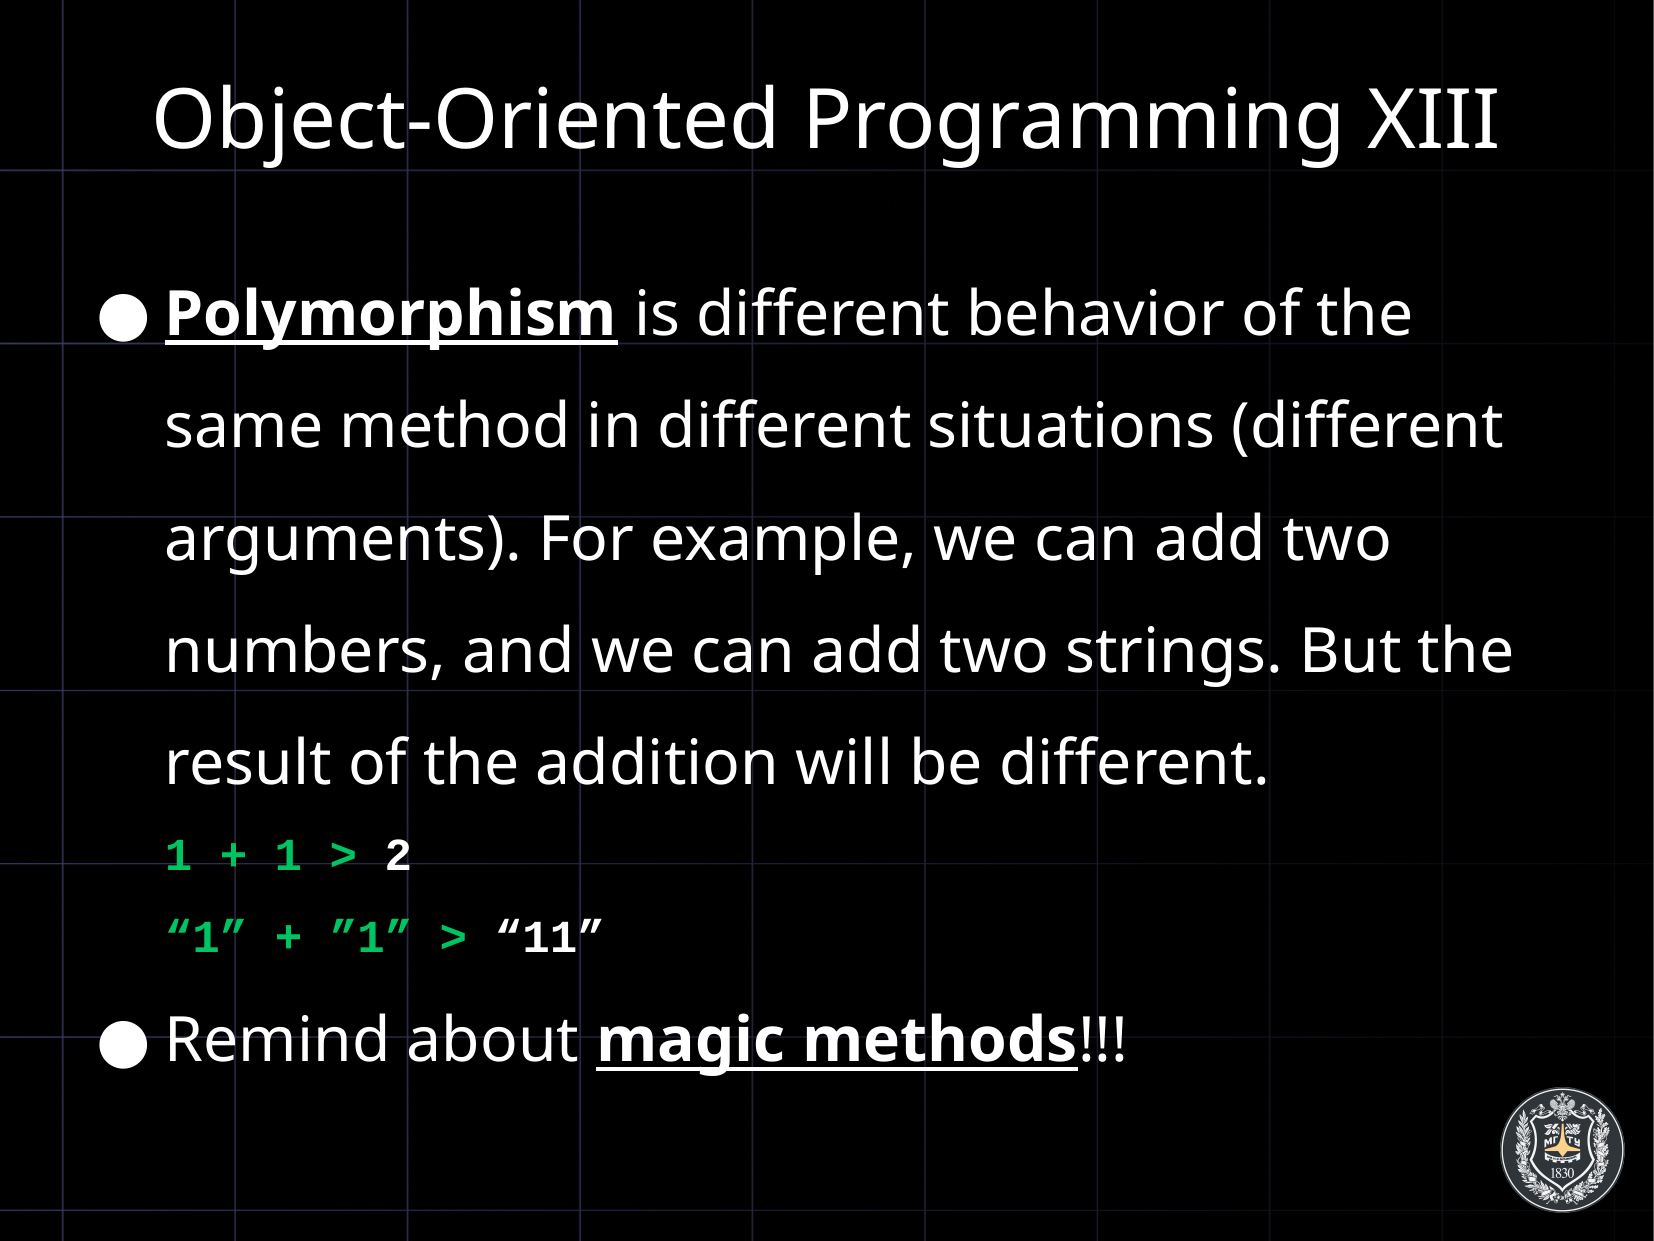

Object-Oriented Programming XIII
Polymorphism is different behavior of the same method in different situations (different arguments). For example, we can add two numbers, and we can add two strings. But the result of the addition will be different.
1 + 1 > 2
“1” + ”1” > “11”
Remind about magic methods!!!